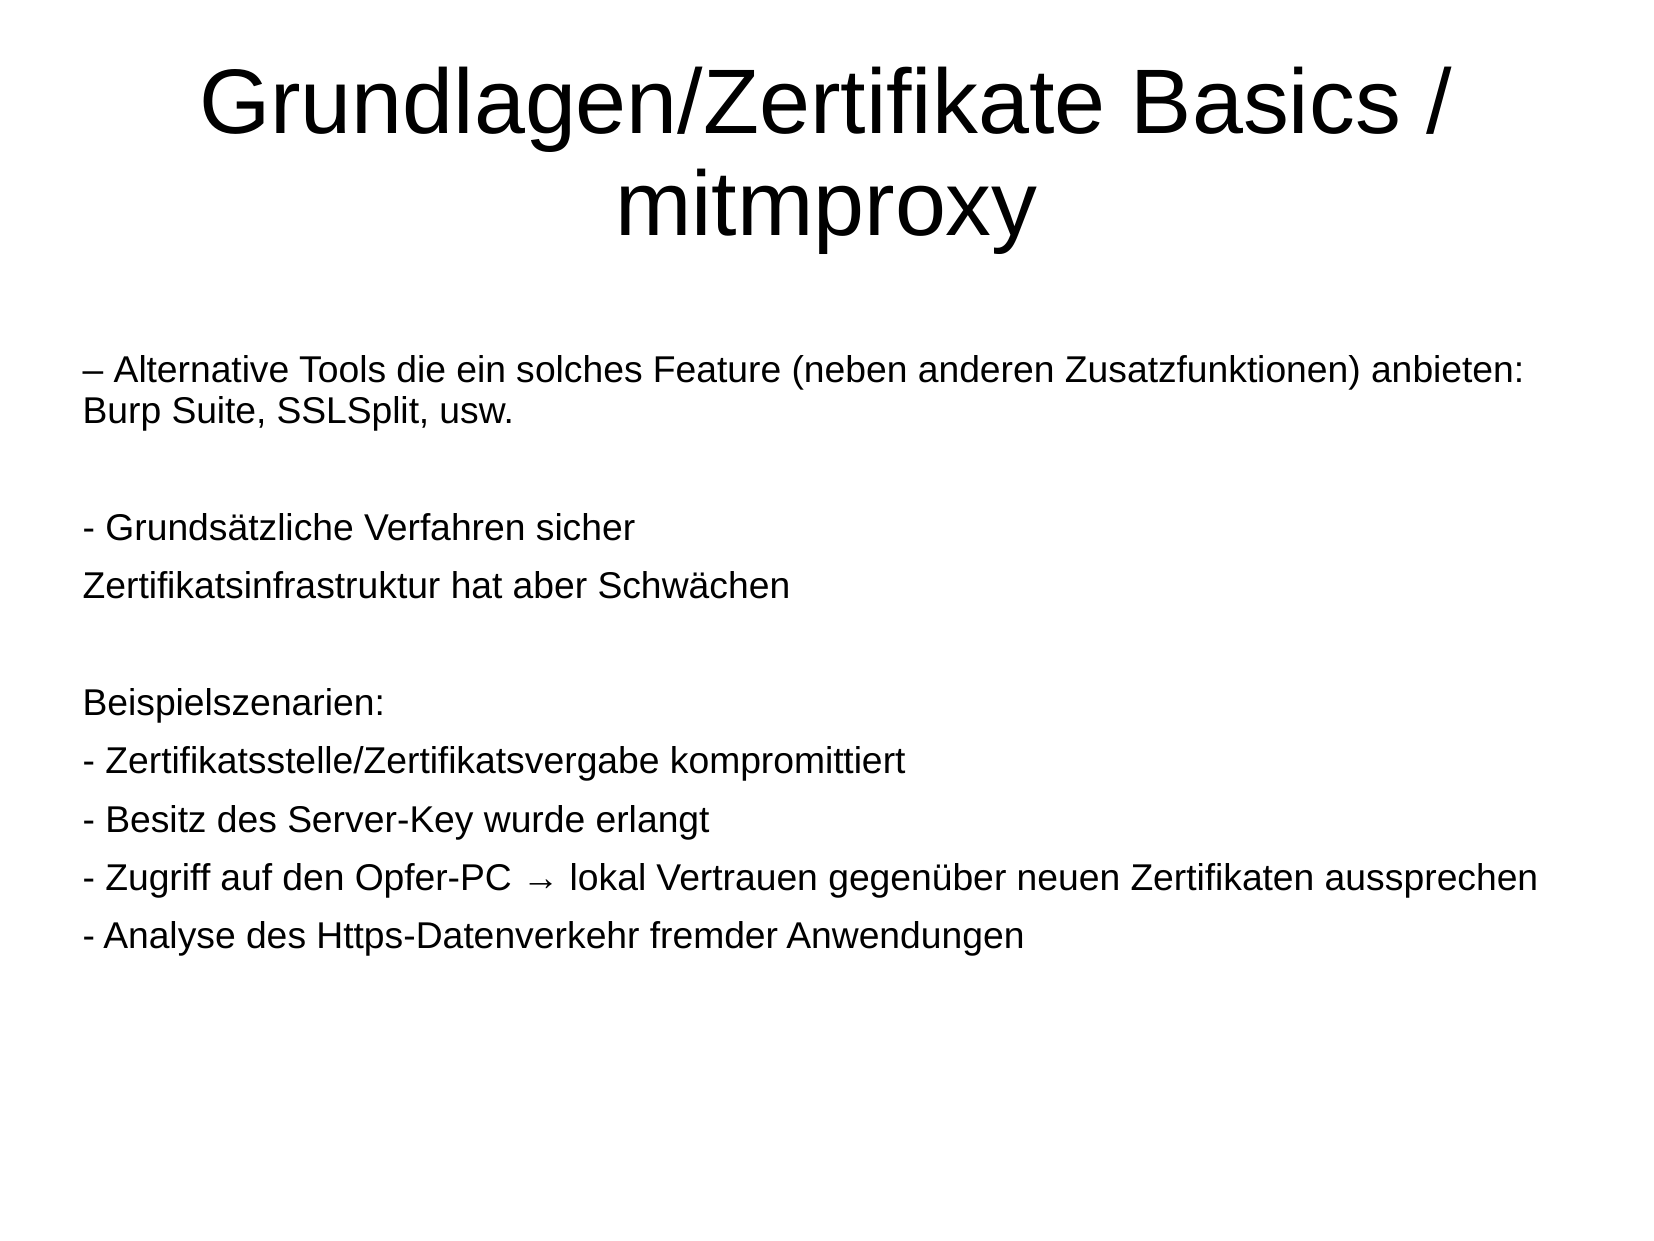

# Grundlagen/Zertifikate Basics / mitmproxy
– Alternative Tools die ein solches Feature (neben anderen Zusatzfunktionen) anbieten: Burp Suite, SSLSplit, usw.
- Grundsätzliche Verfahren sicher
Zertifikatsinfrastruktur hat aber Schwächen
Beispielszenarien:
- Zertifikatsstelle/Zertifikatsvergabe kompromittiert
- Besitz des Server-Key wurde erlangt
- Zugriff auf den Opfer-PC → lokal Vertrauen gegenüber neuen Zertifikaten aussprechen
- Analyse des Https-Datenverkehr fremder Anwendungen